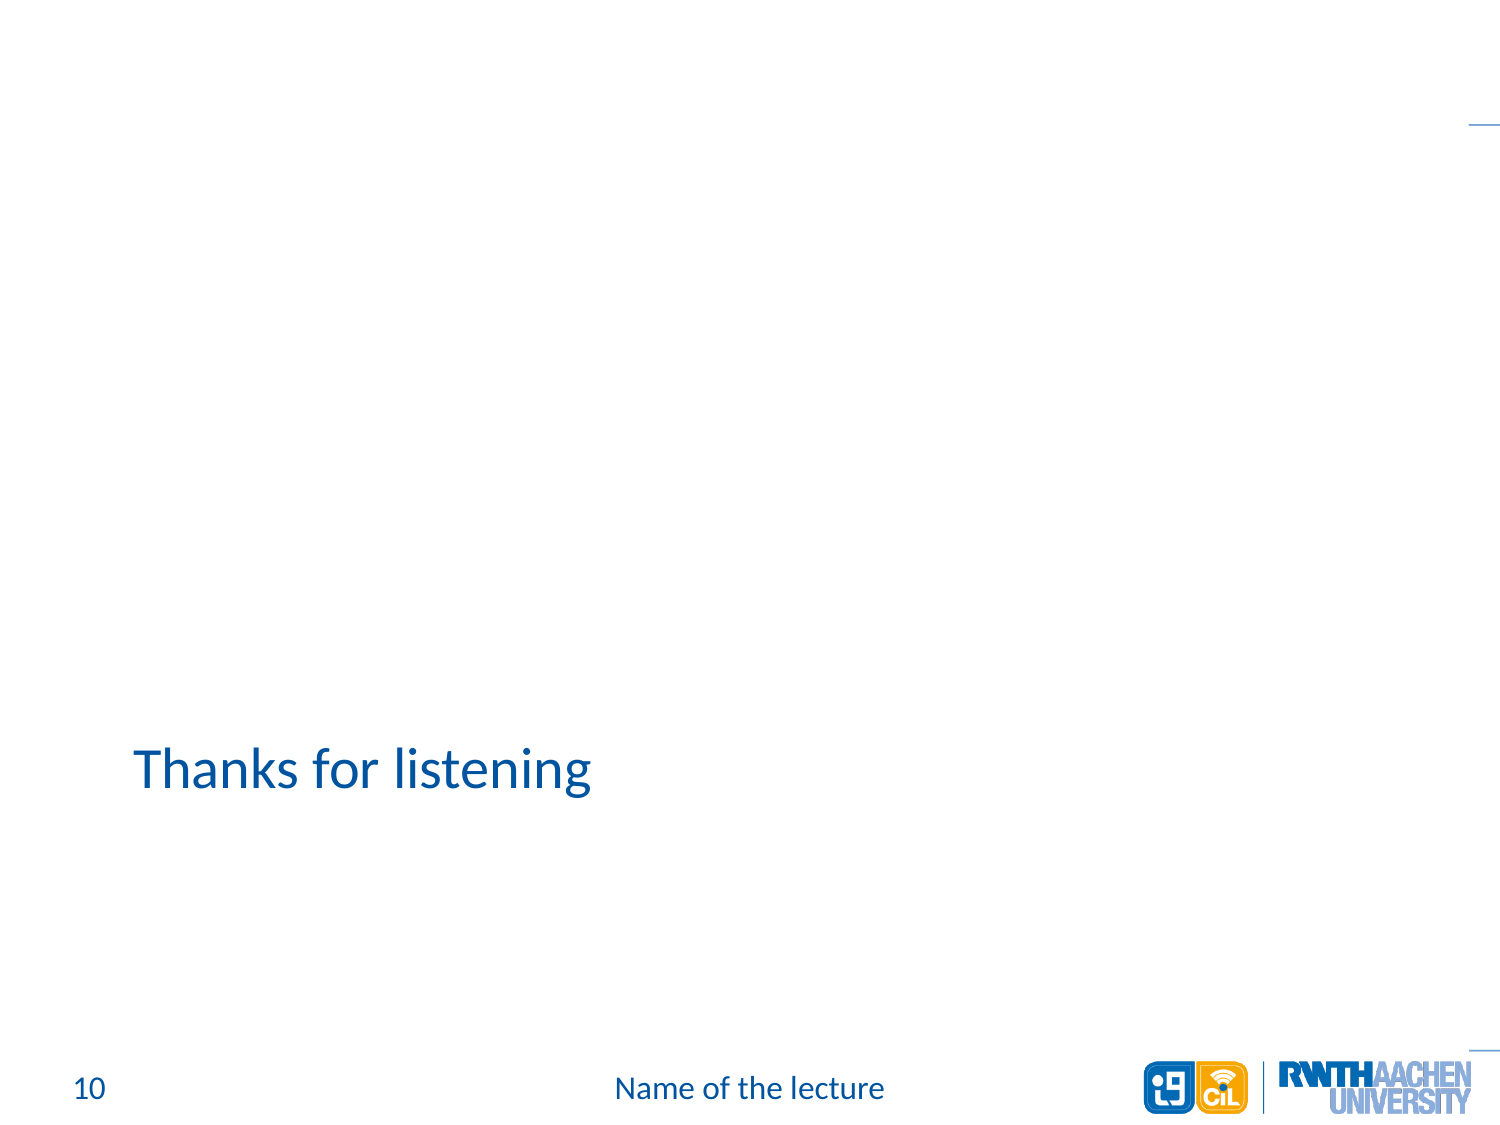

Thanks for listening
Name of the lecture